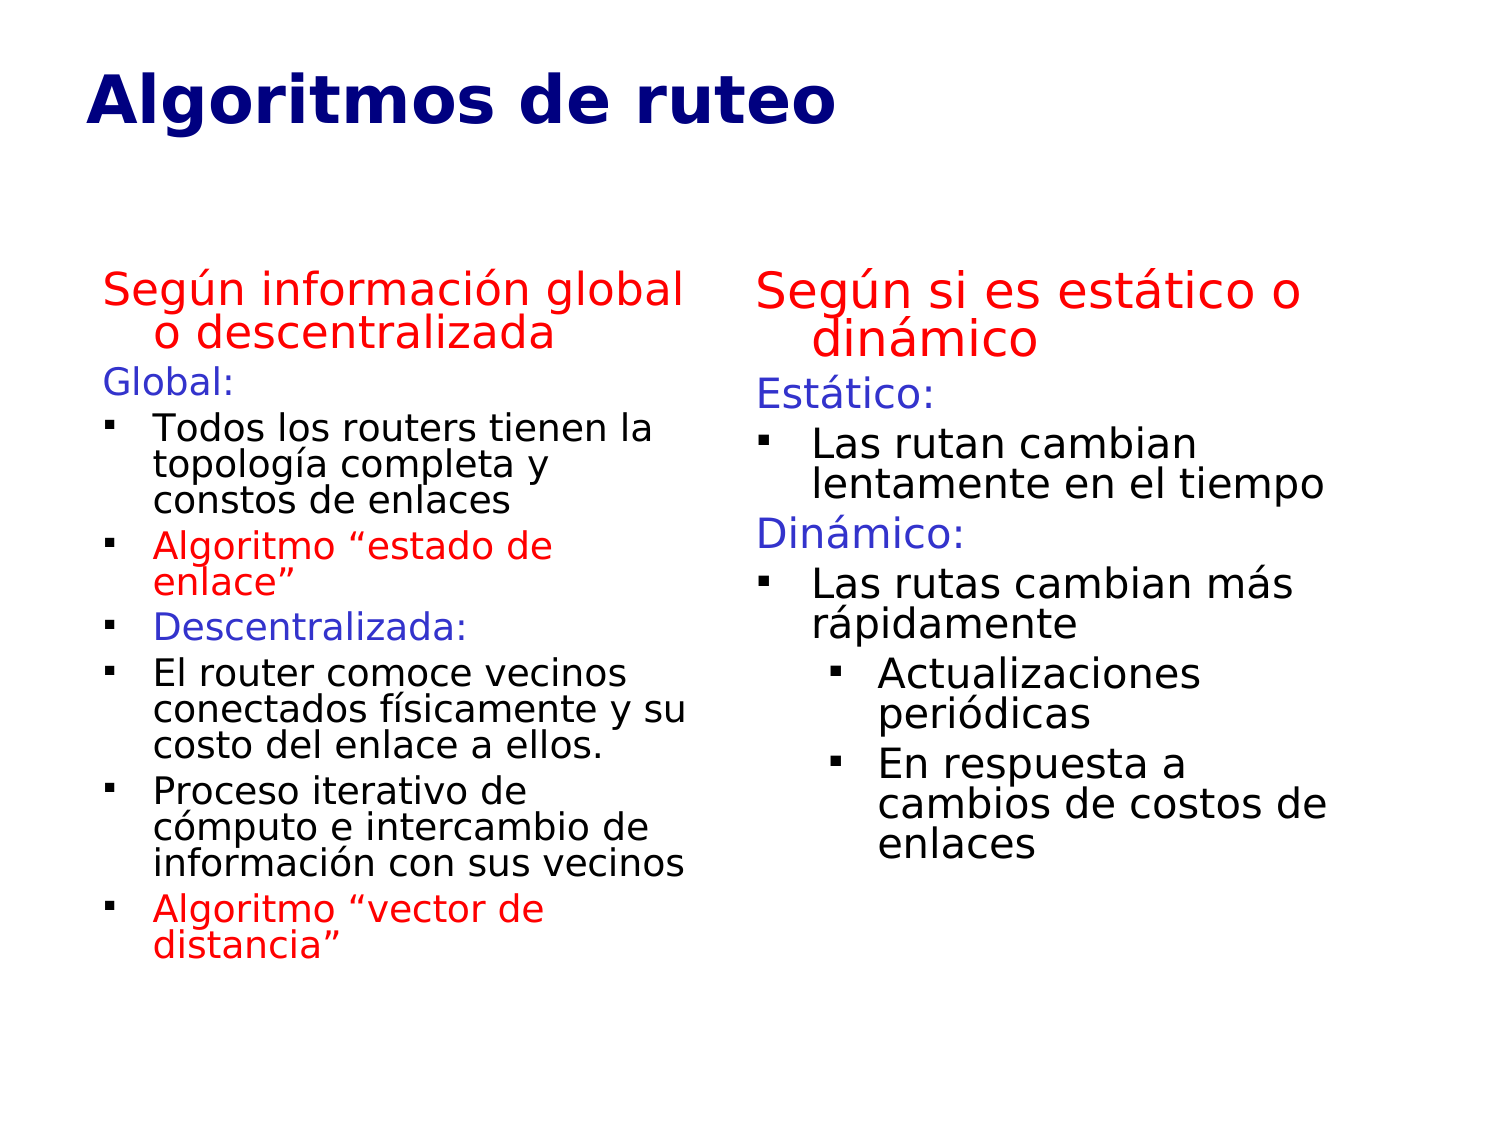

# Algoritmos de ruteo
Según información global o descentralizada
Global:
Todos los routers tienen la topología completa y constos de enlaces
Algoritmo “estado de enlace”
Descentralizada:
El router comoce vecinos conectados físicamente y su costo del enlace a ellos.
Proceso iterativo de cómputo e intercambio de información con sus vecinos
Algoritmo “vector de distancia”
Según si es estático o dinámico
Estático:
Las rutan cambian lentamente en el tiempo
Dinámico:
Las rutas cambian más rápidamente
Actualizaciones periódicas
En respuesta a cambios de costos de enlaces